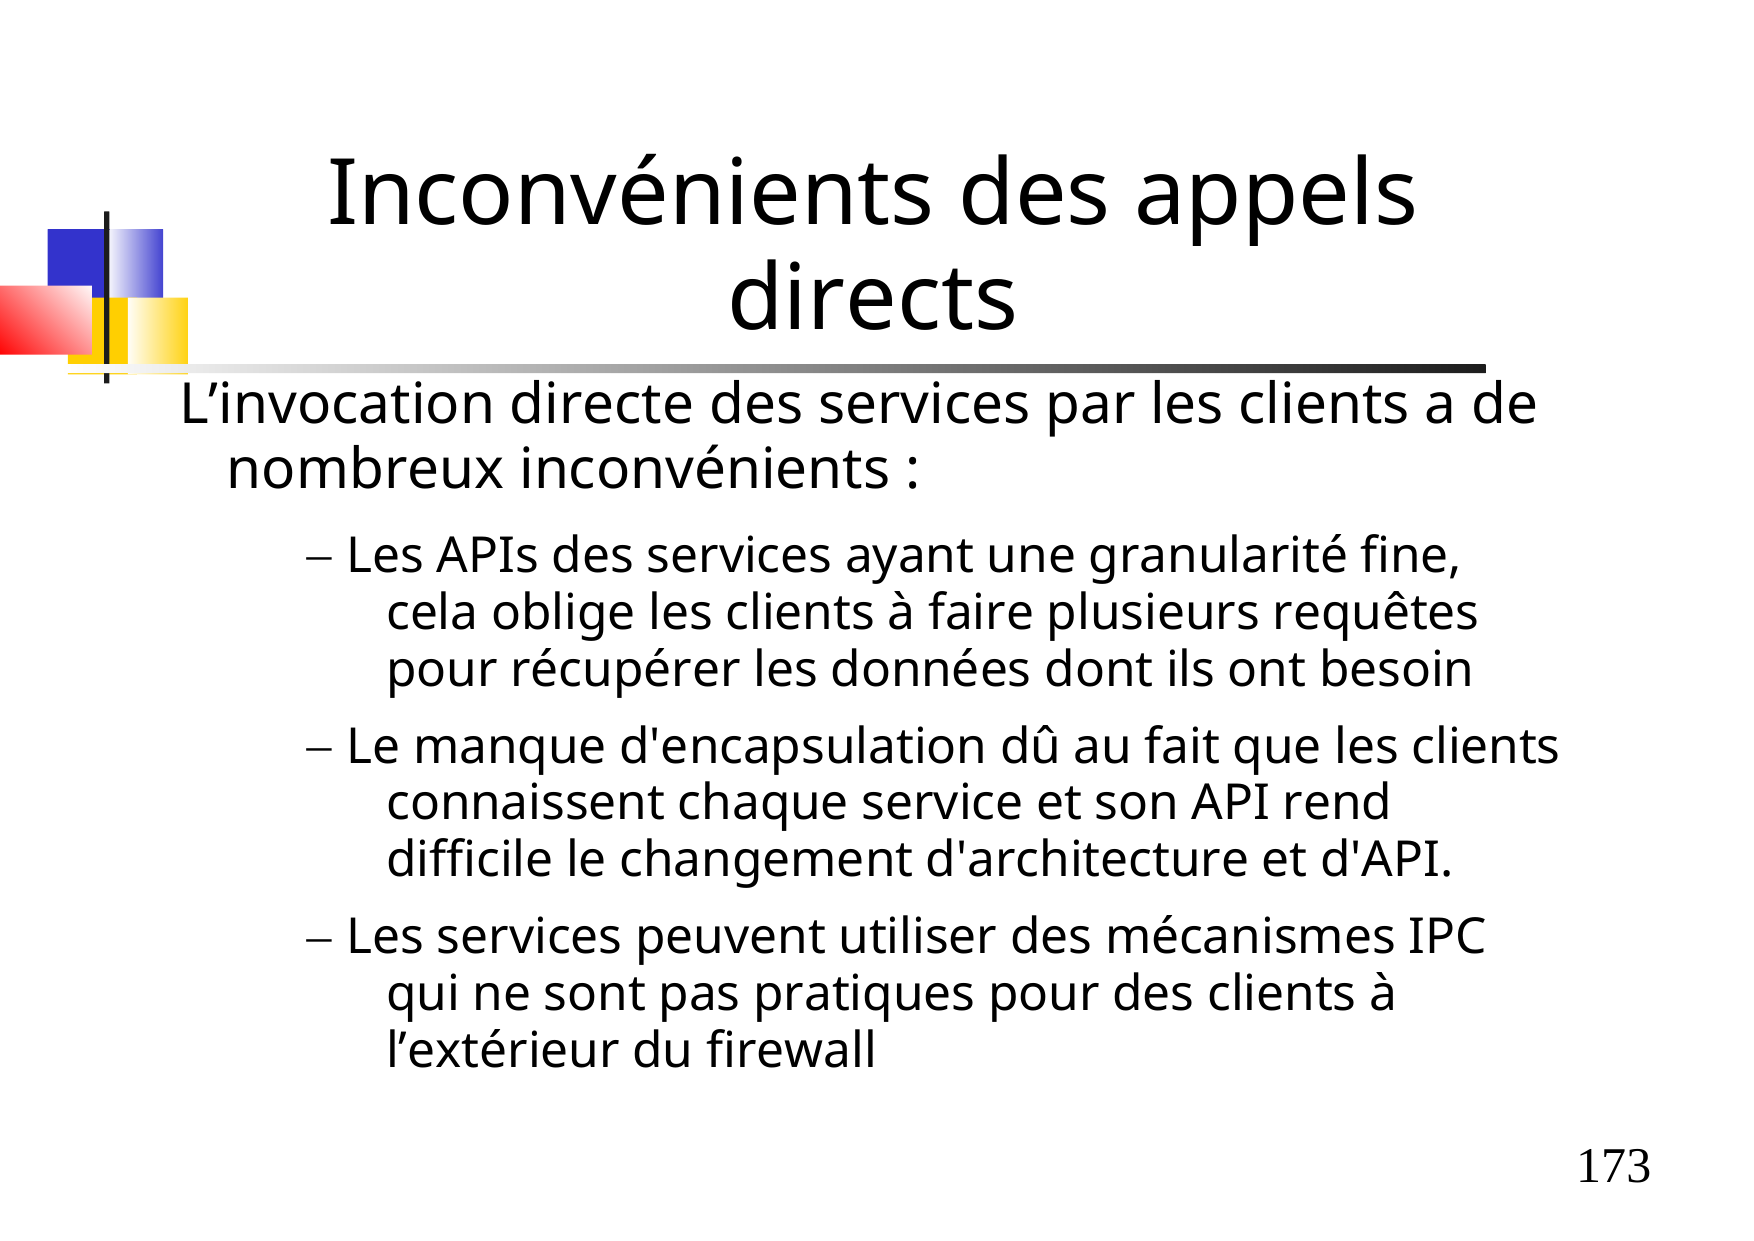

# Inconvénients des appels directs
L’invocation directe des services par les clients a de nombreux inconvénients :
Les APIs des services ayant une granularité fine, cela oblige les clients à faire plusieurs requêtes pour récupérer les données dont ils ont besoin
Le manque d'encapsulation dû au fait que les clients connaissent chaque service et son API rend difficile le changement d'architecture et d'API.
Les services peuvent utiliser des mécanismes IPC qui ne sont pas pratiques pour des clients à l’extérieur du firewall